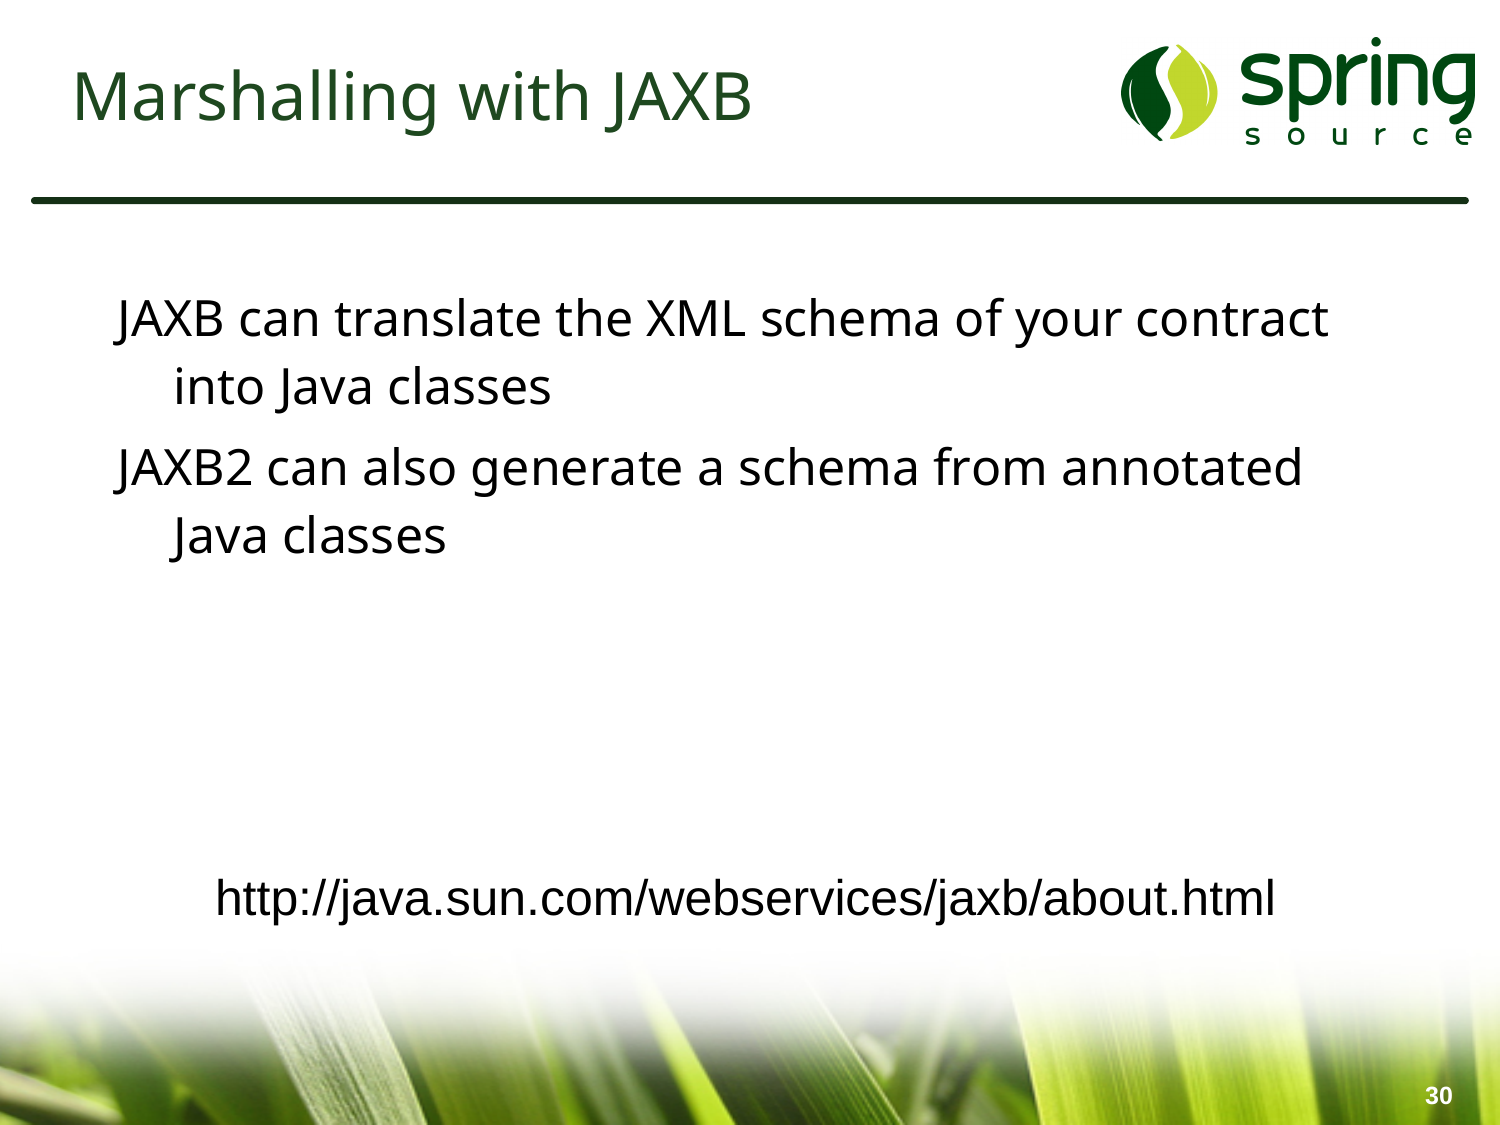

# Marshalling with JAXB
JAXB can translate the XML schema of your contract into Java classes
JAXB2 can also generate a schema from annotated Java classes
http://java.sun.com/webservices/jaxb/about.html